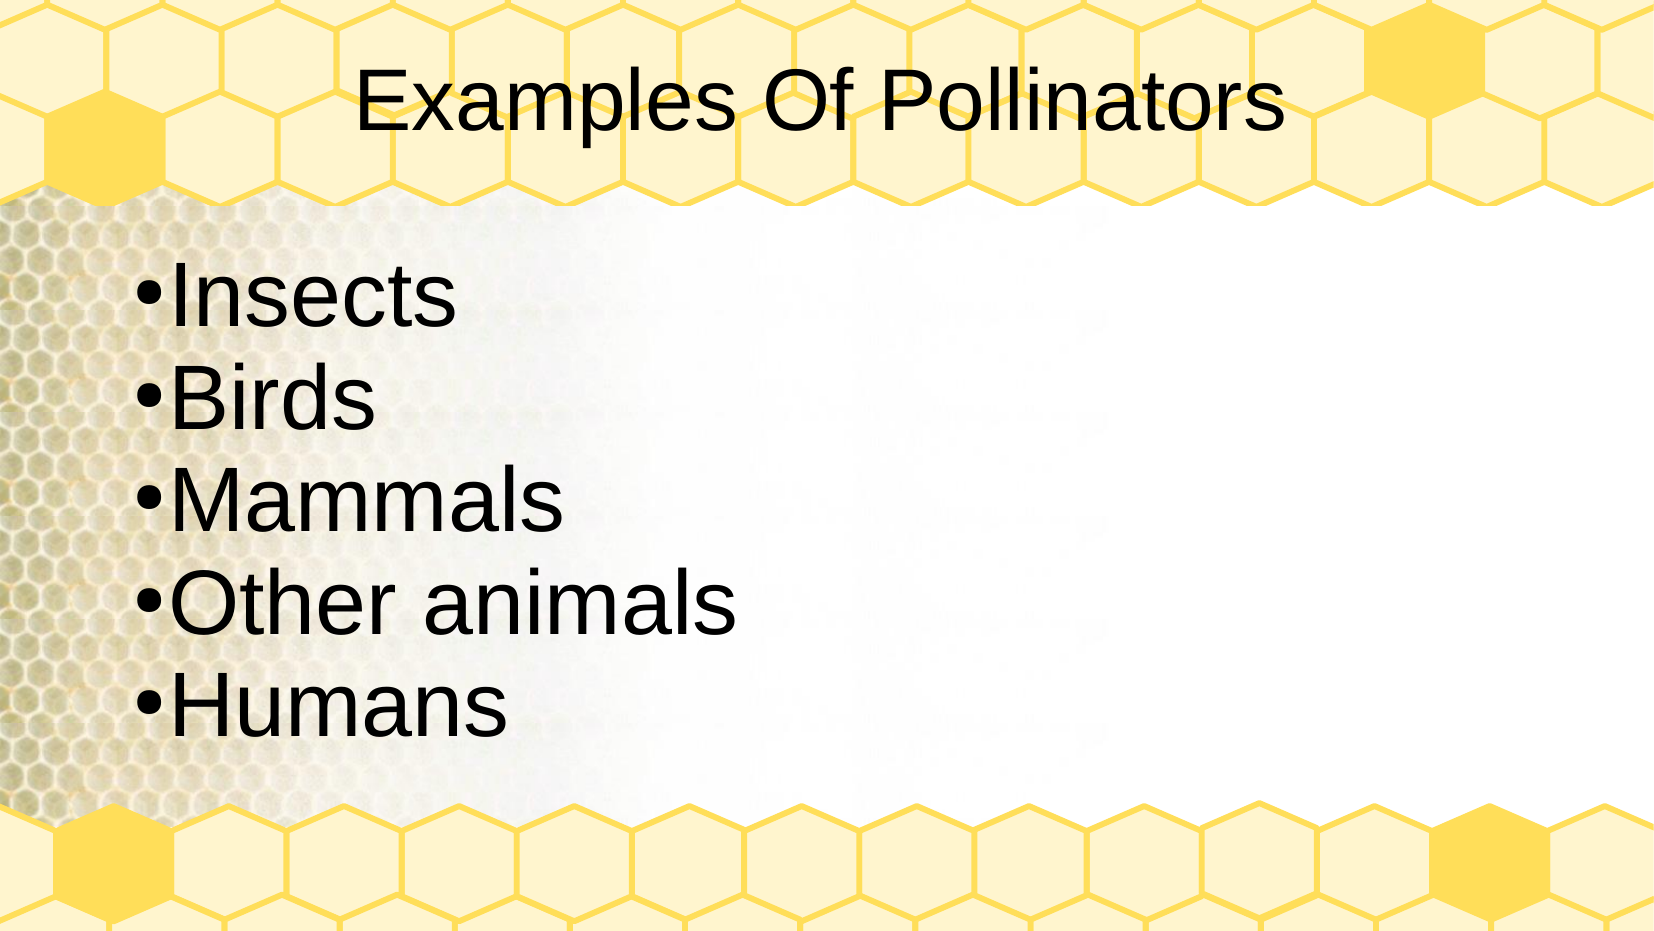

# Examples Of Pollinators
Insects
Birds
Mammals
Other animals
Humans